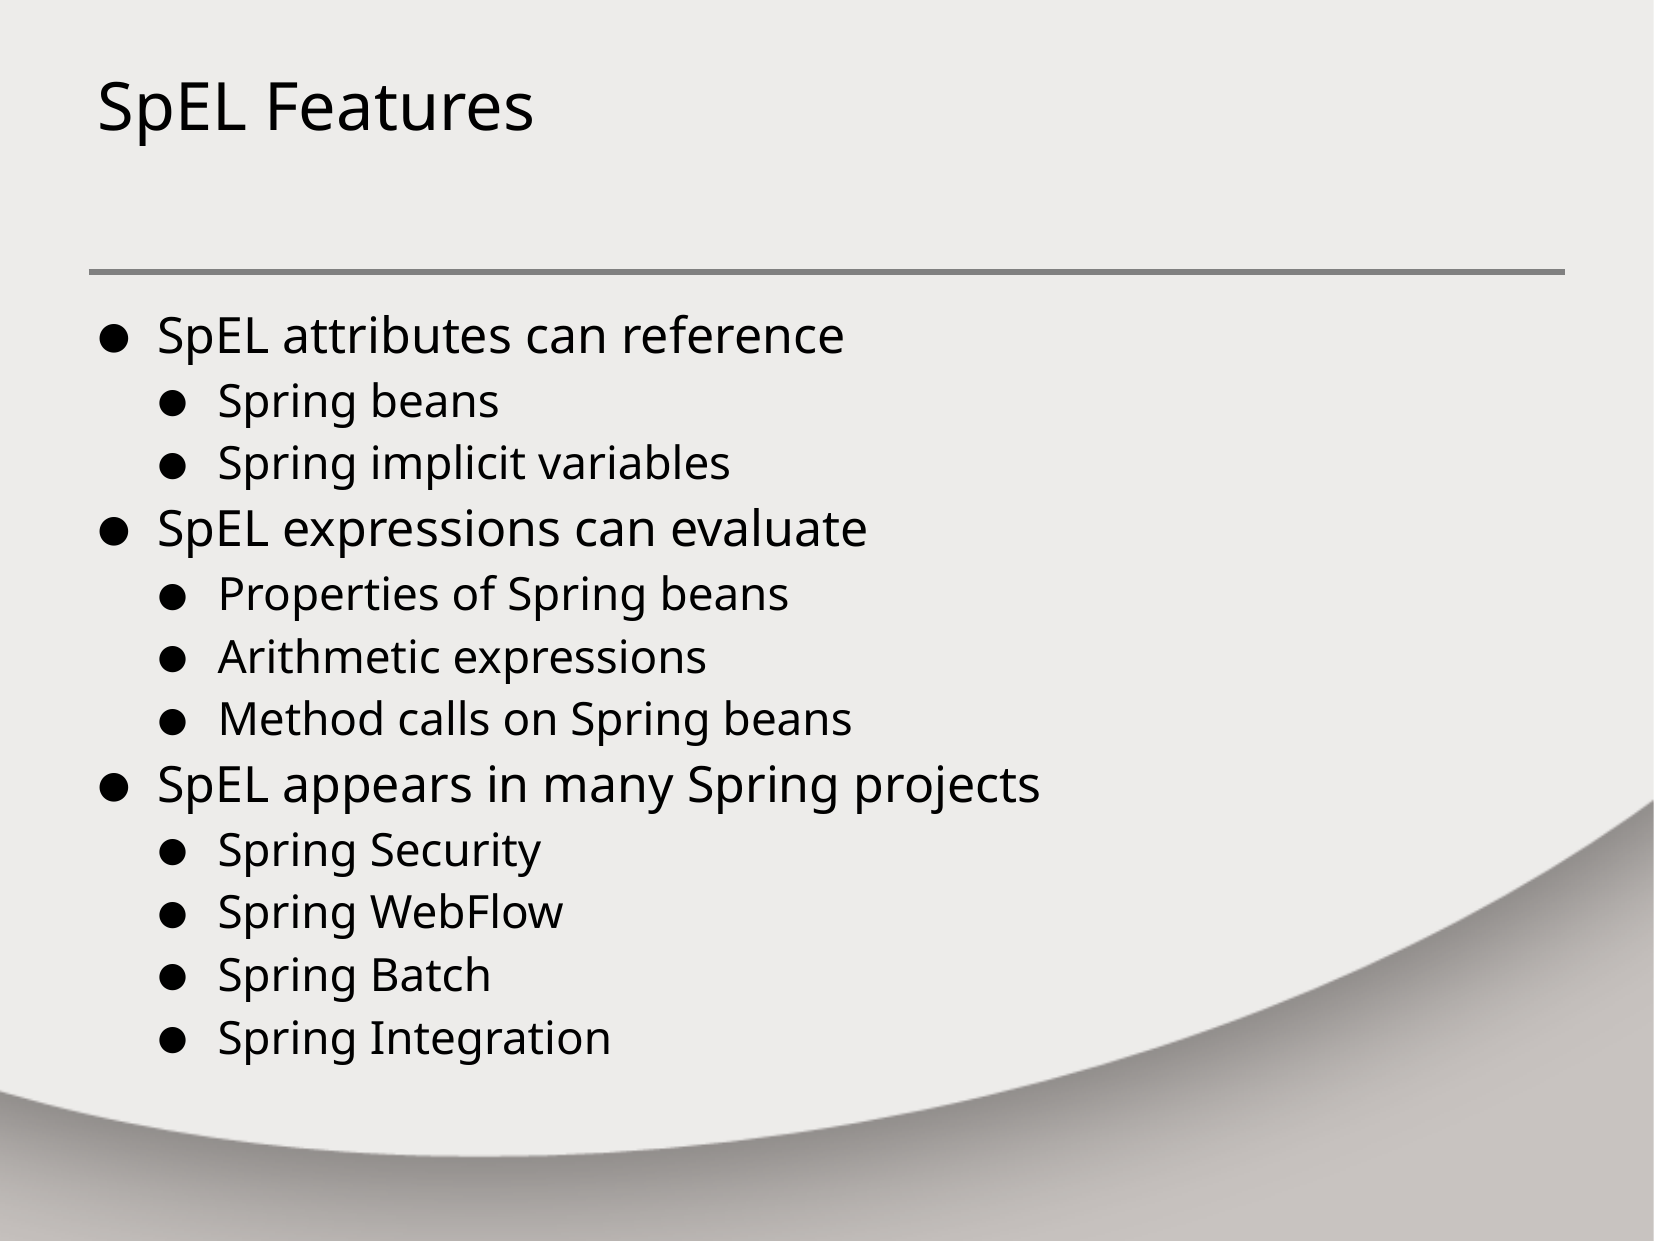

# SpEL Features
SpEL attributes can reference
Spring beans
Spring implicit variables
SpEL expressions can evaluate
Properties of Spring beans
Arithmetic expressions
Method calls on Spring beans
SpEL appears in many Spring projects
Spring Security
Spring WebFlow
Spring Batch
Spring Integration